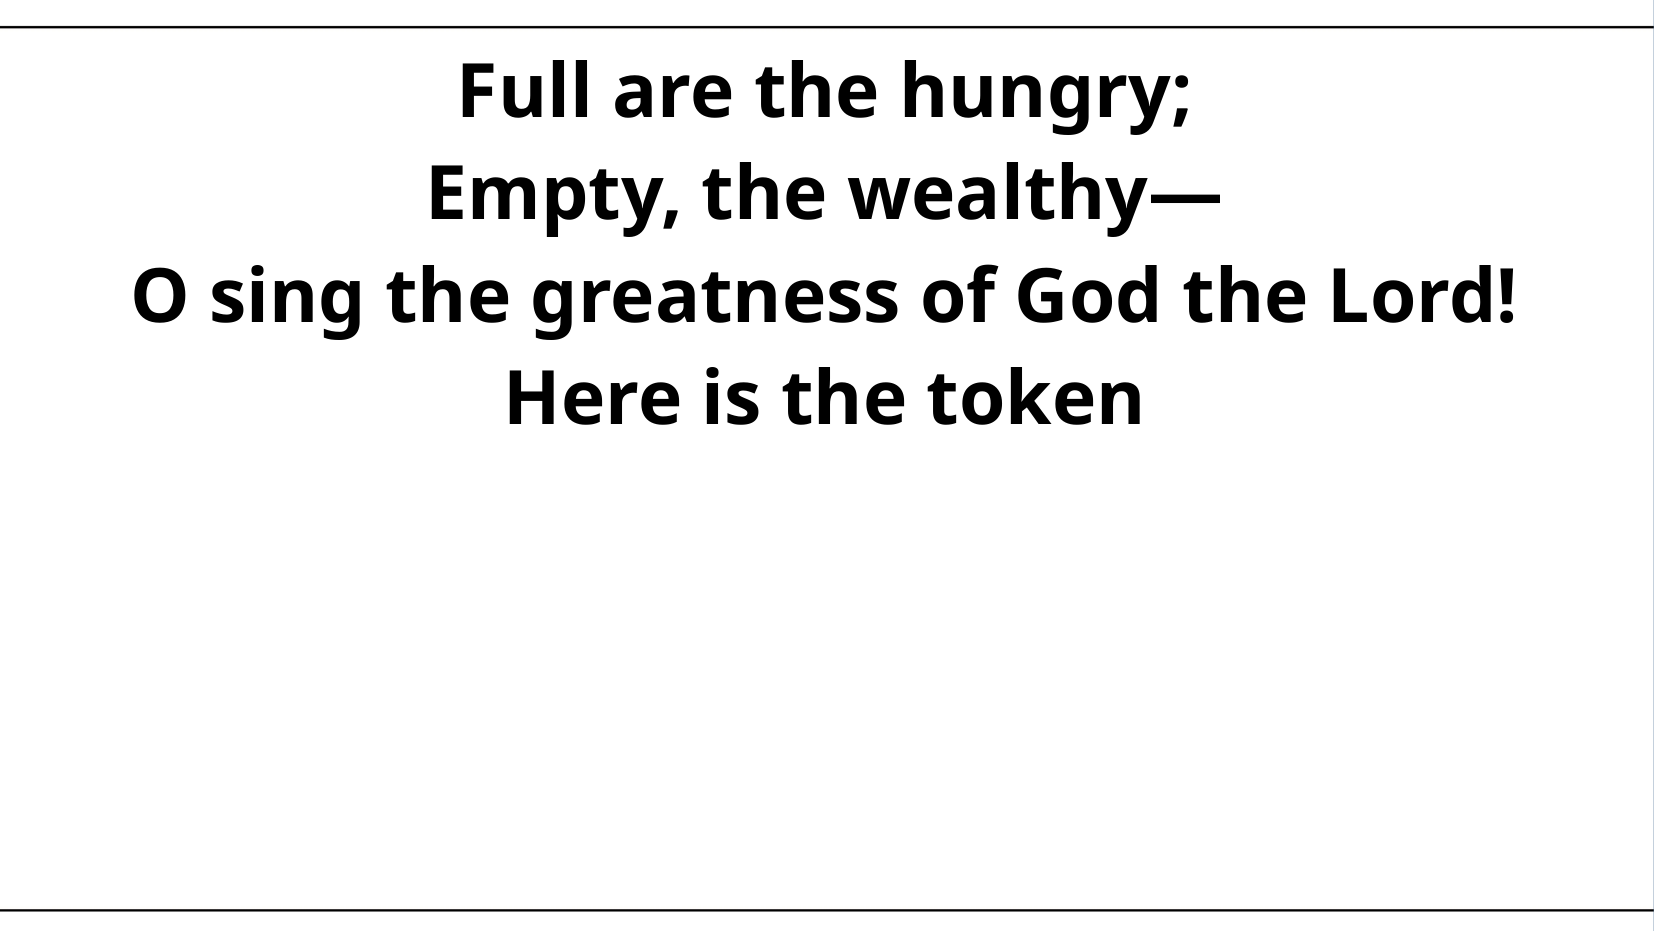

Full are the hungry;
Empty, the wealthy—
O sing the greatness of God the Lord!
Here is the token